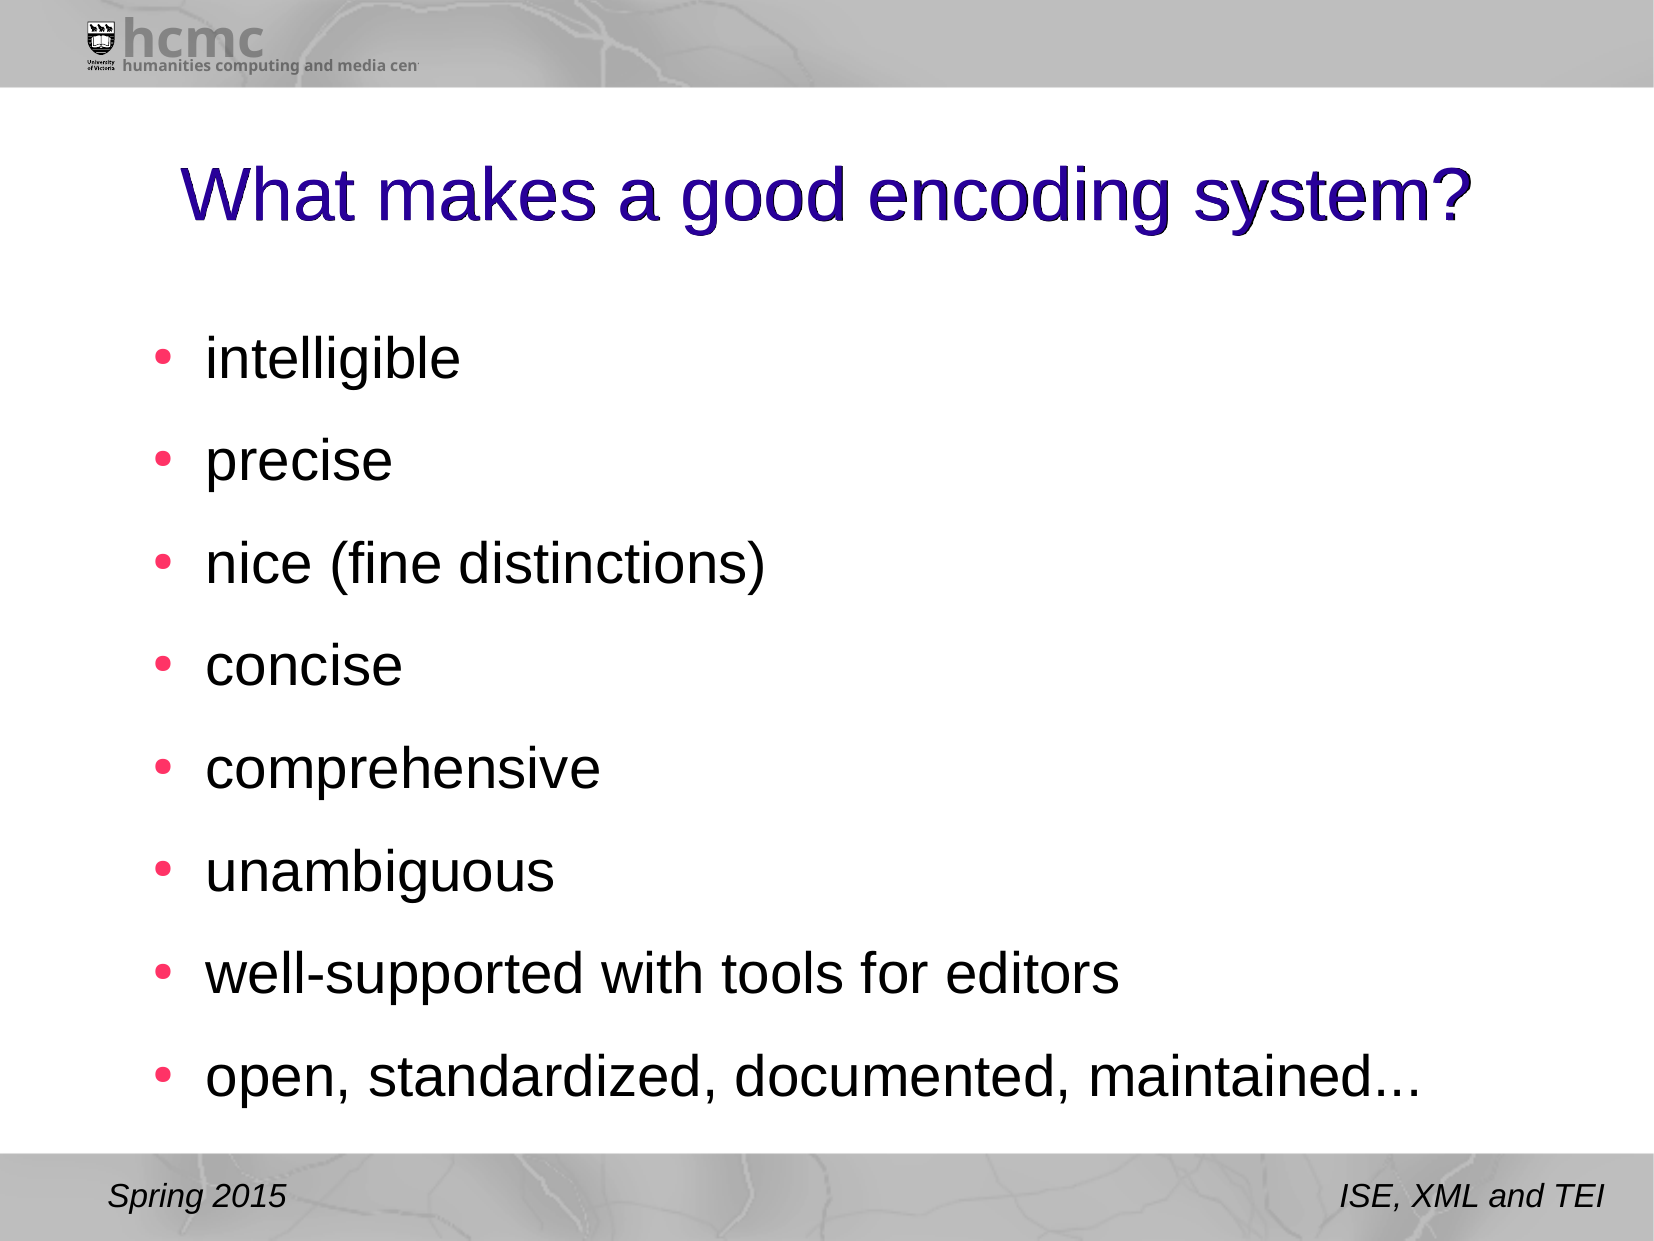

# What makes a good encoding system?
intelligible
precise
nice (fine distinctions)
concise
comprehensive
unambiguous
well-supported with tools for editors
open, standardized, documented, maintained...